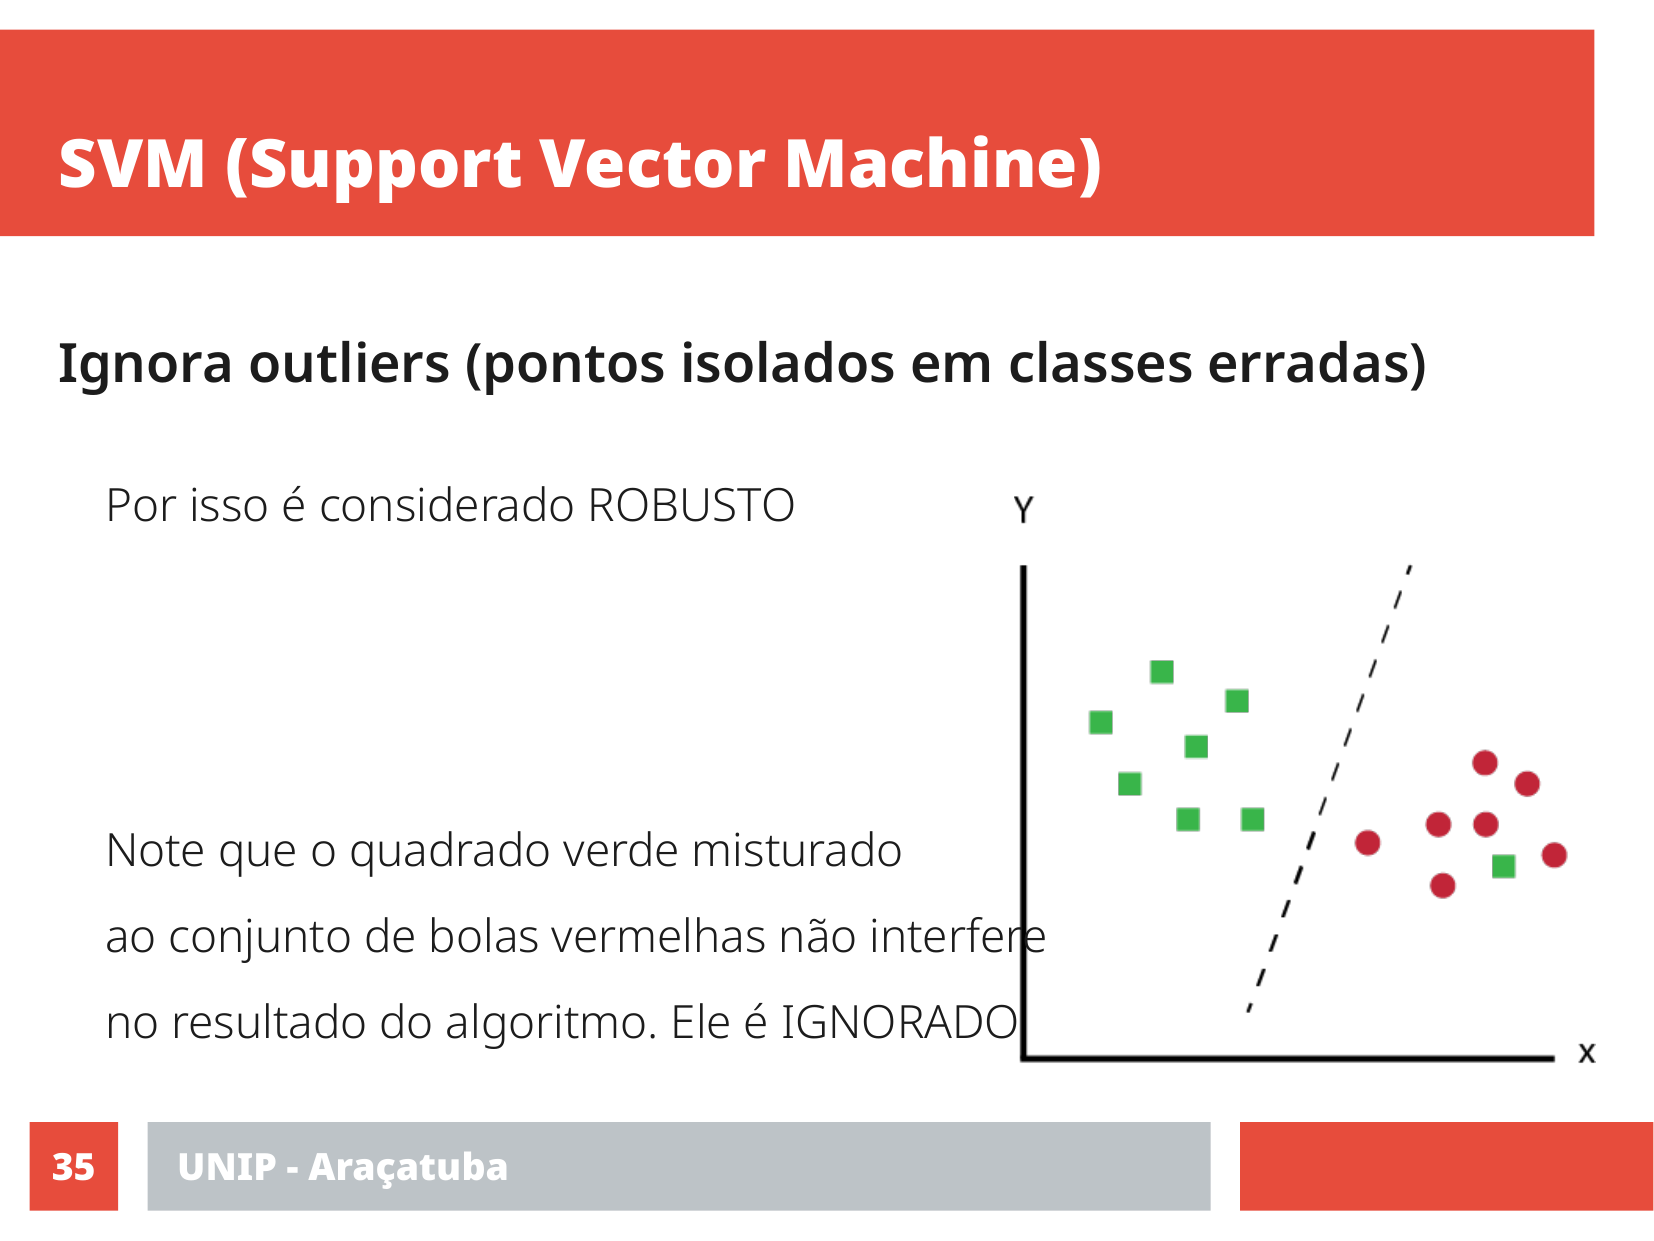

# SVM (Support Vector Machine)
Ignora outliers (pontos isolados em classes erradas)
Por isso é considerado ROBUSTO
Note que o quadrado verde misturado
ao conjunto de bolas vermelhas não interfere
no resultado do algoritmo. Ele é IGNORADO
35
UNIP - Araçatuba